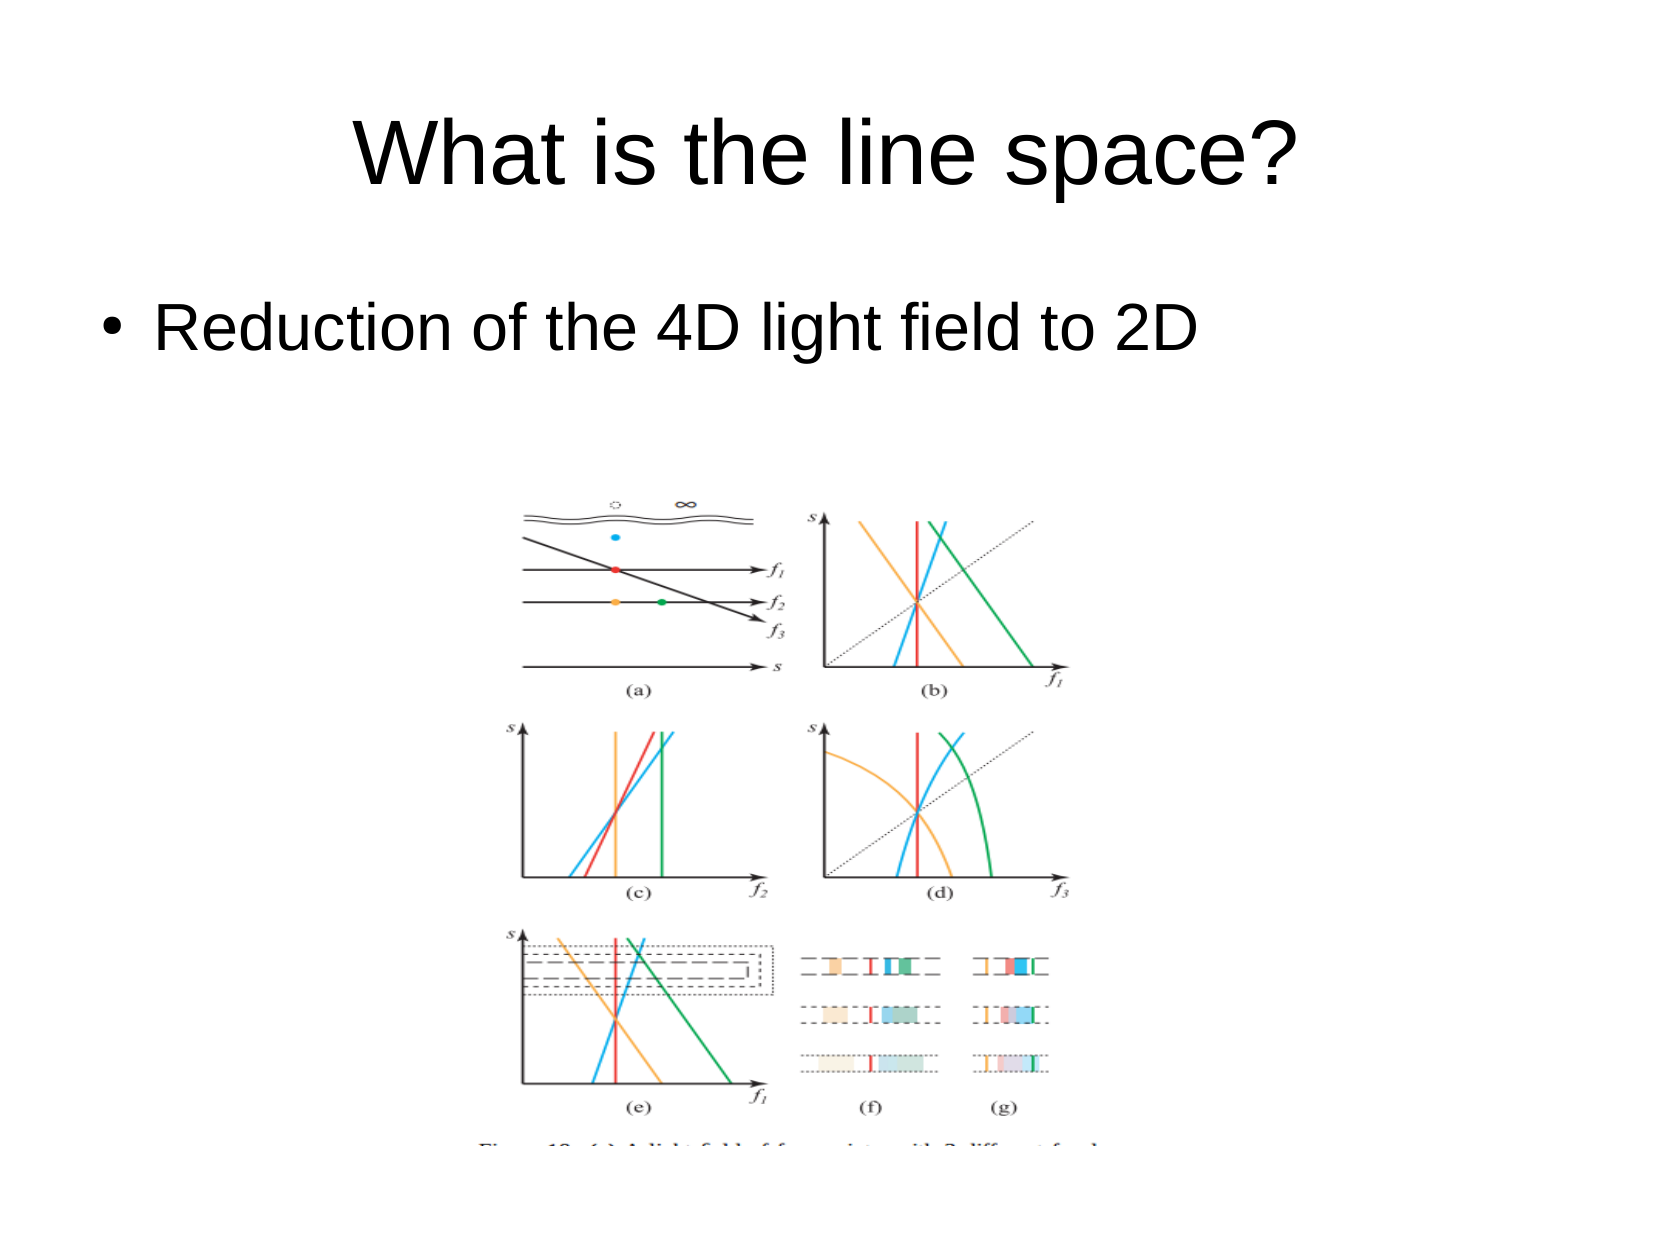

# What is the line space?
Reduction of the 4D light field to 2D